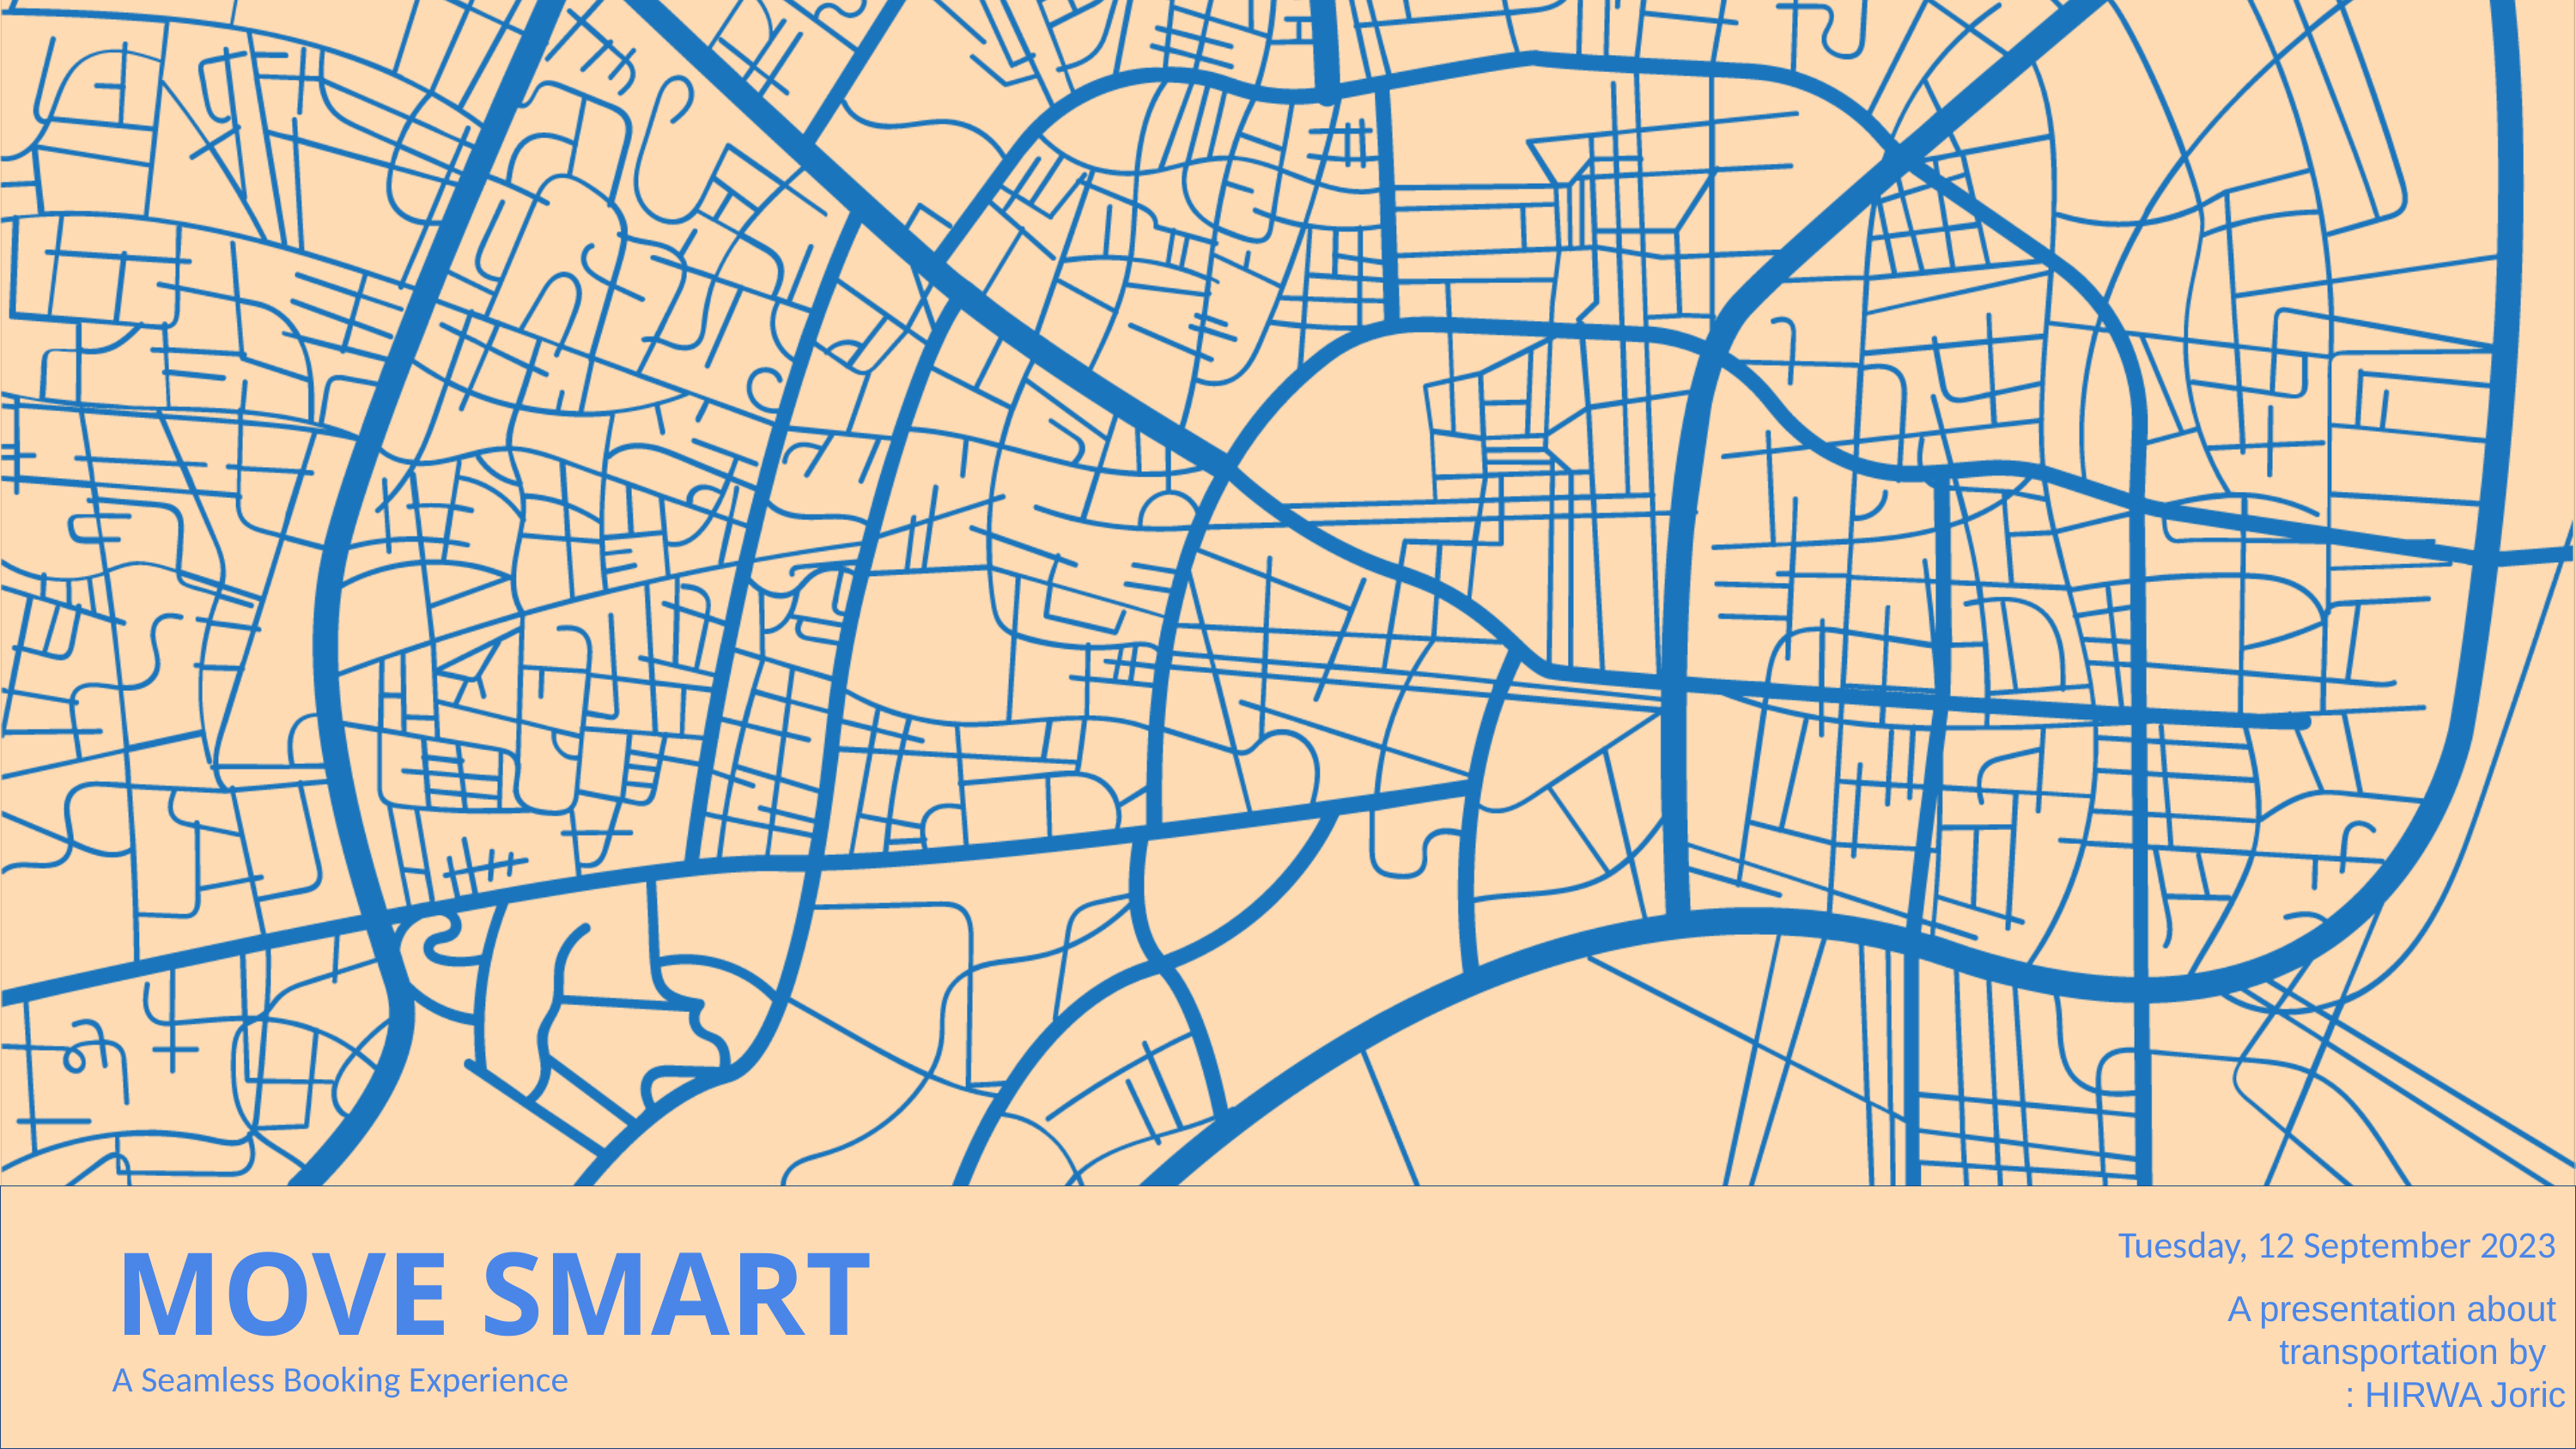

Vintage Geography
MOVE SMART
Tuesday, 12 September 2023
2023
A Presentation about Geography by:
Jane Doe
A presentation about transportation by
: HIRWA Joric
A Seamless Booking Experience